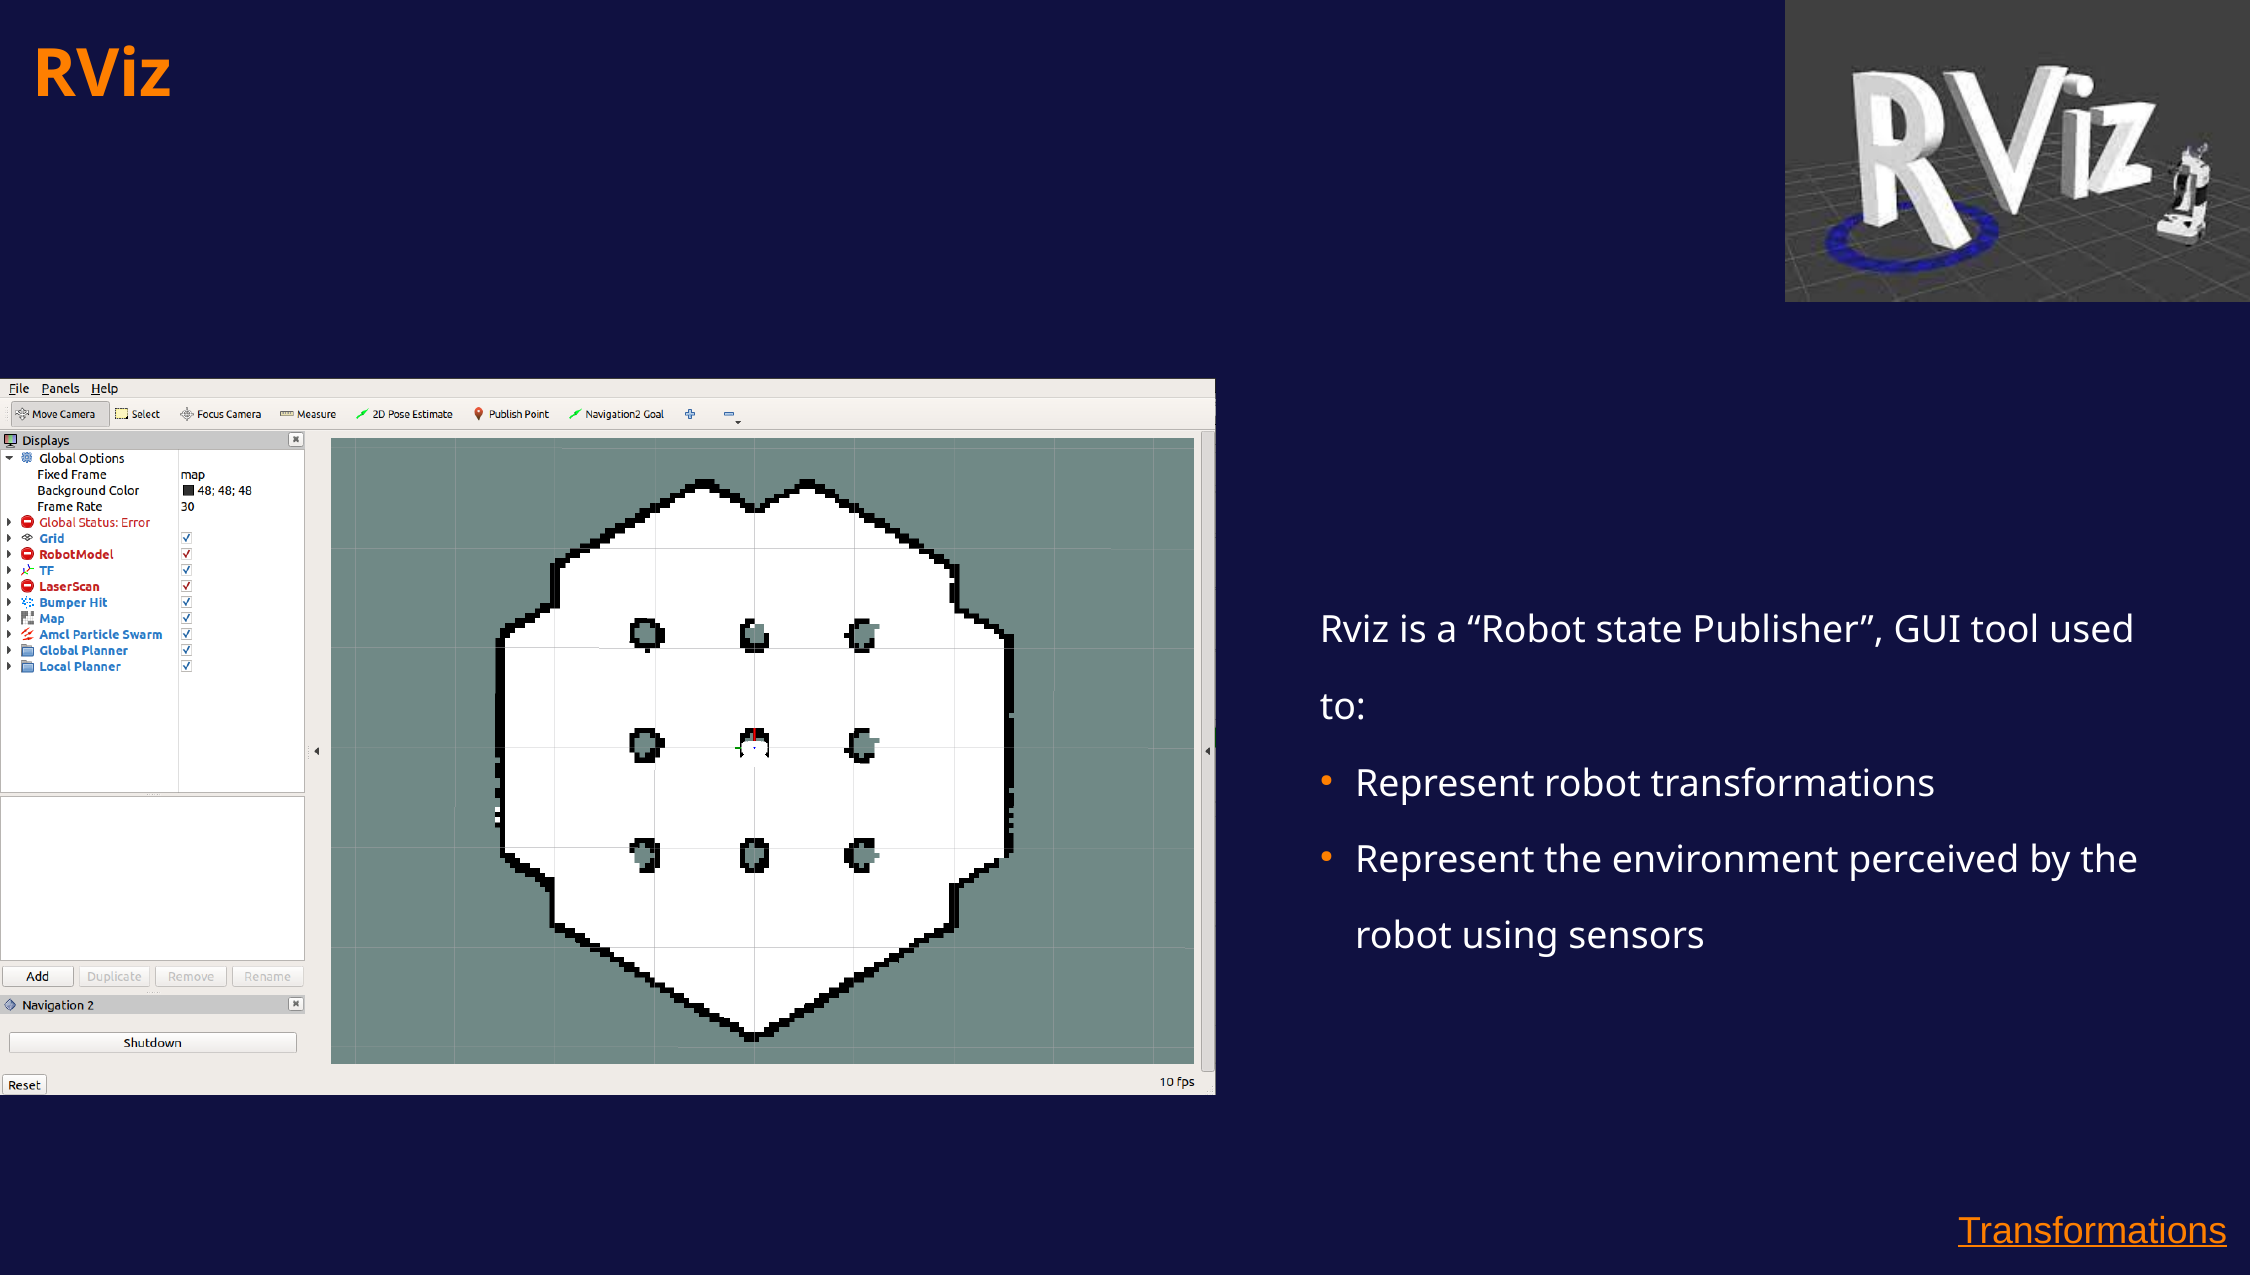

RViz
Rviz is a “Robot state Publisher”, GUI tool used to:
Represent robot transformations
Represent the environment perceived by the robot using sensors
Transformations